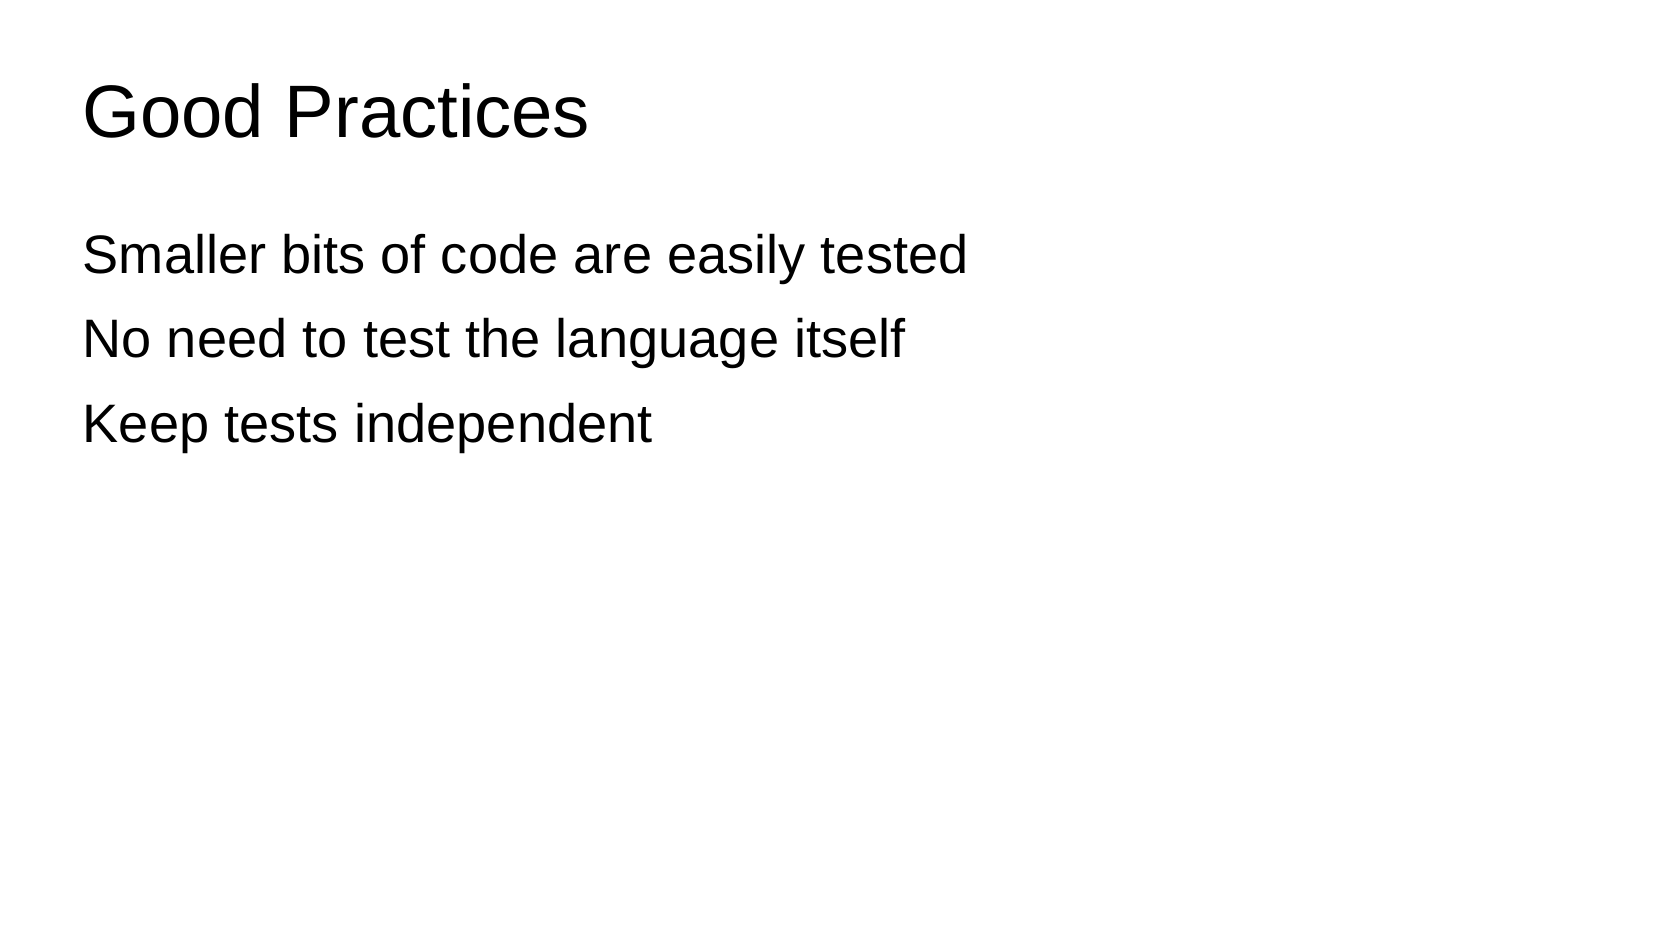

# Good Practices
Smaller bits of code are easily tested
No need to test the language itself
Keep tests independent